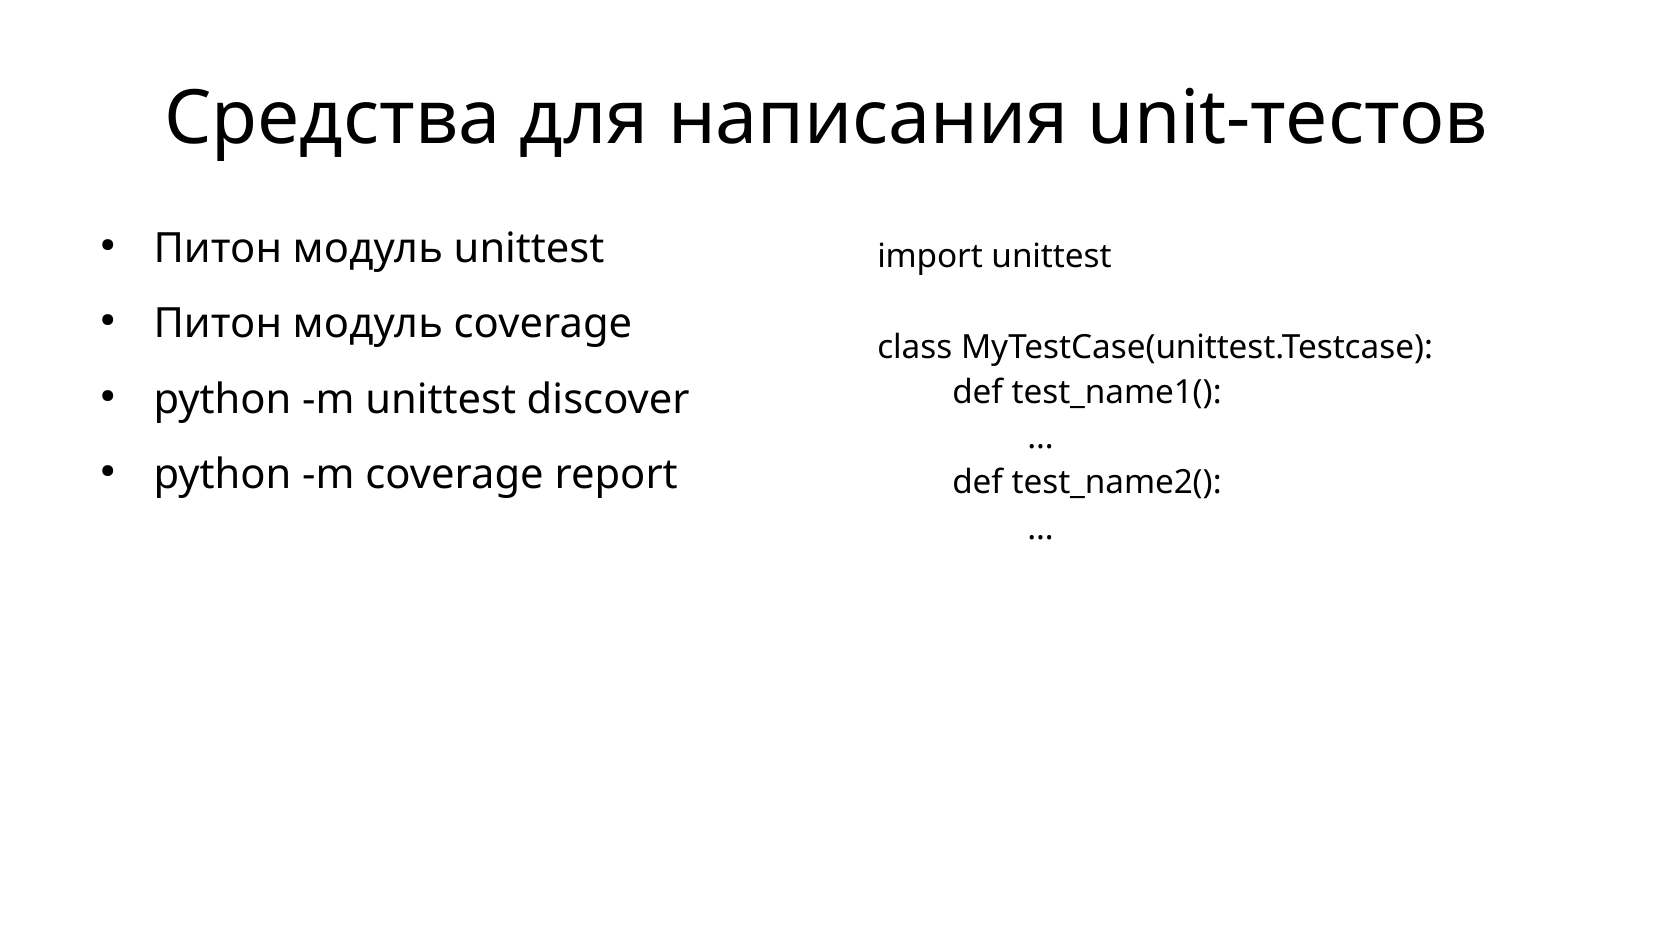

# Средства для написания unit-тестов
Питон модуль unittest
Питон модуль coverage
python -m unittest discover
python -m coverage report
import unittest
class MyTestCase(unittest.Testcase):
	def test_name1():
		…
	def test_name2():
		…